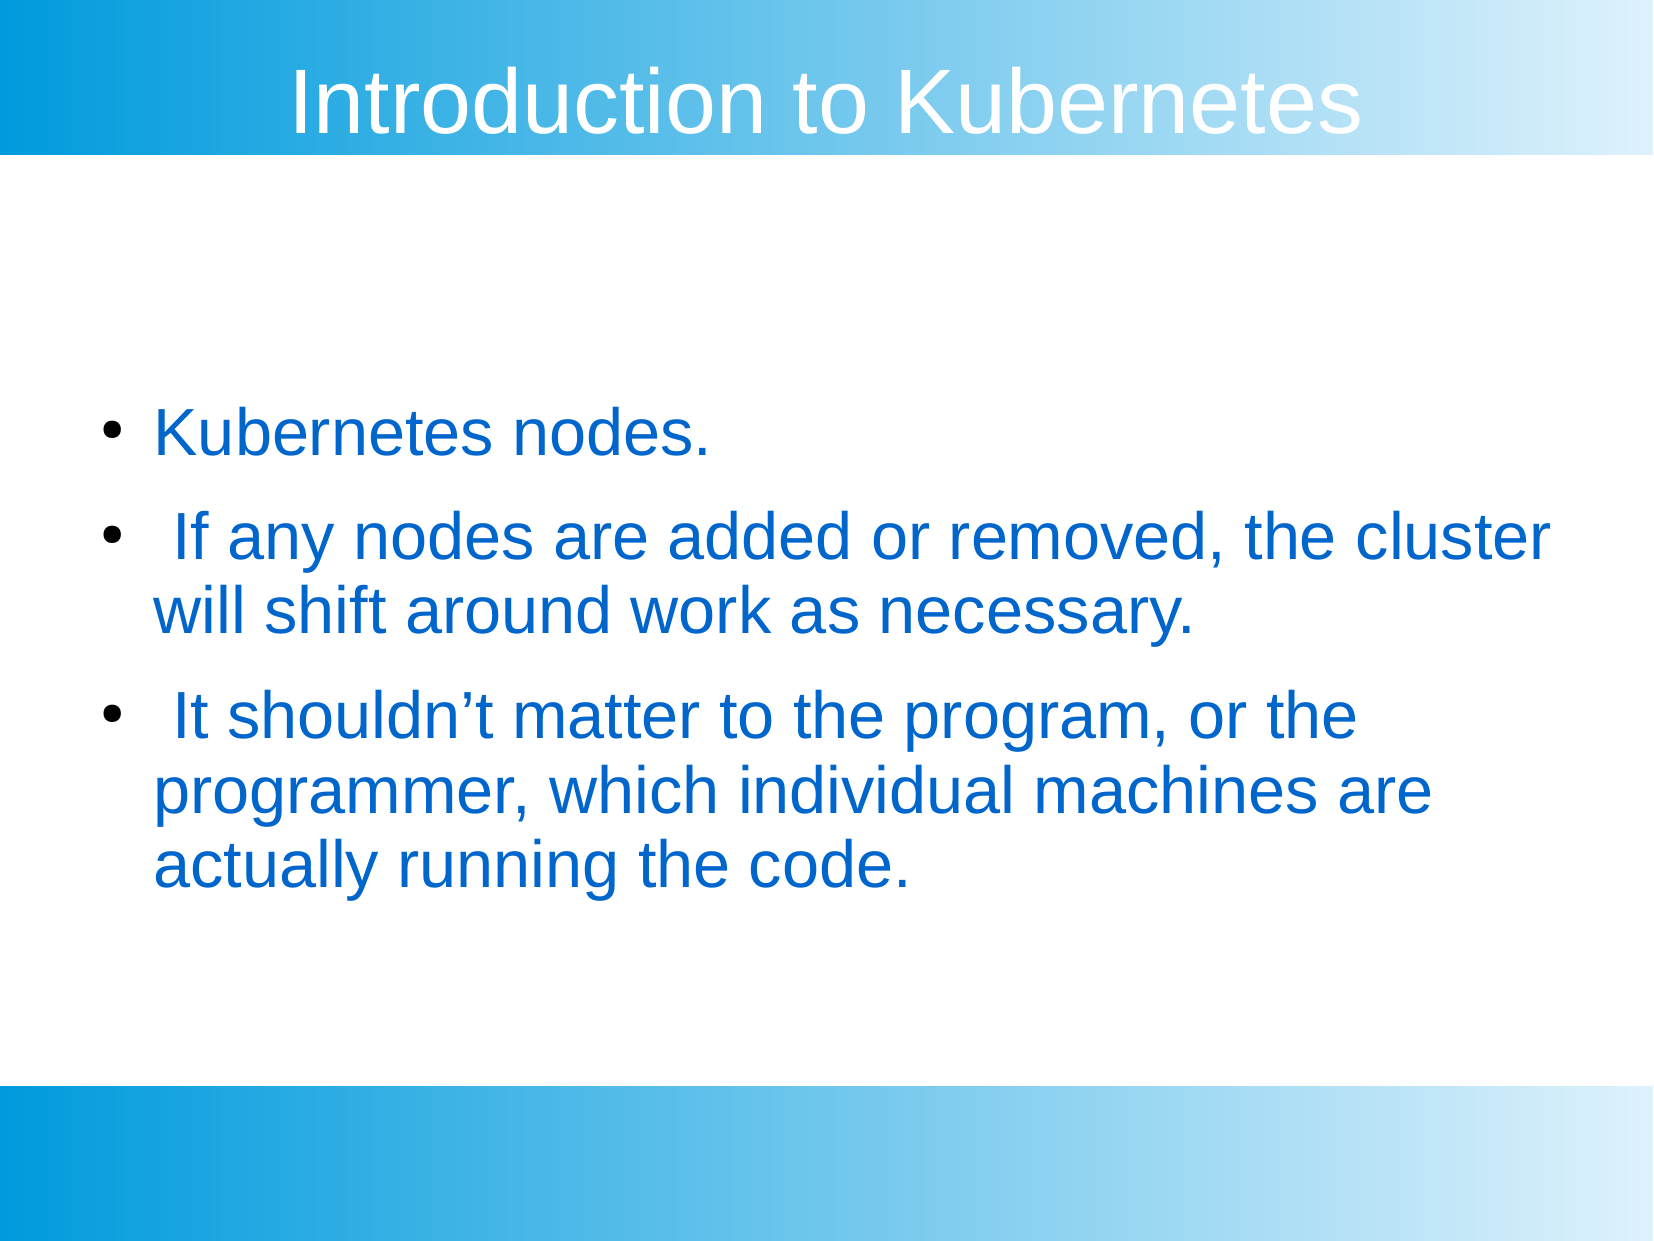

# Introduction to Kubernetes
Kubernetes nodes.
 If any nodes are added or removed, the cluster will shift around work as necessary.
 It shouldn’t matter to the program, or the programmer, which individual machines are actually running the code.